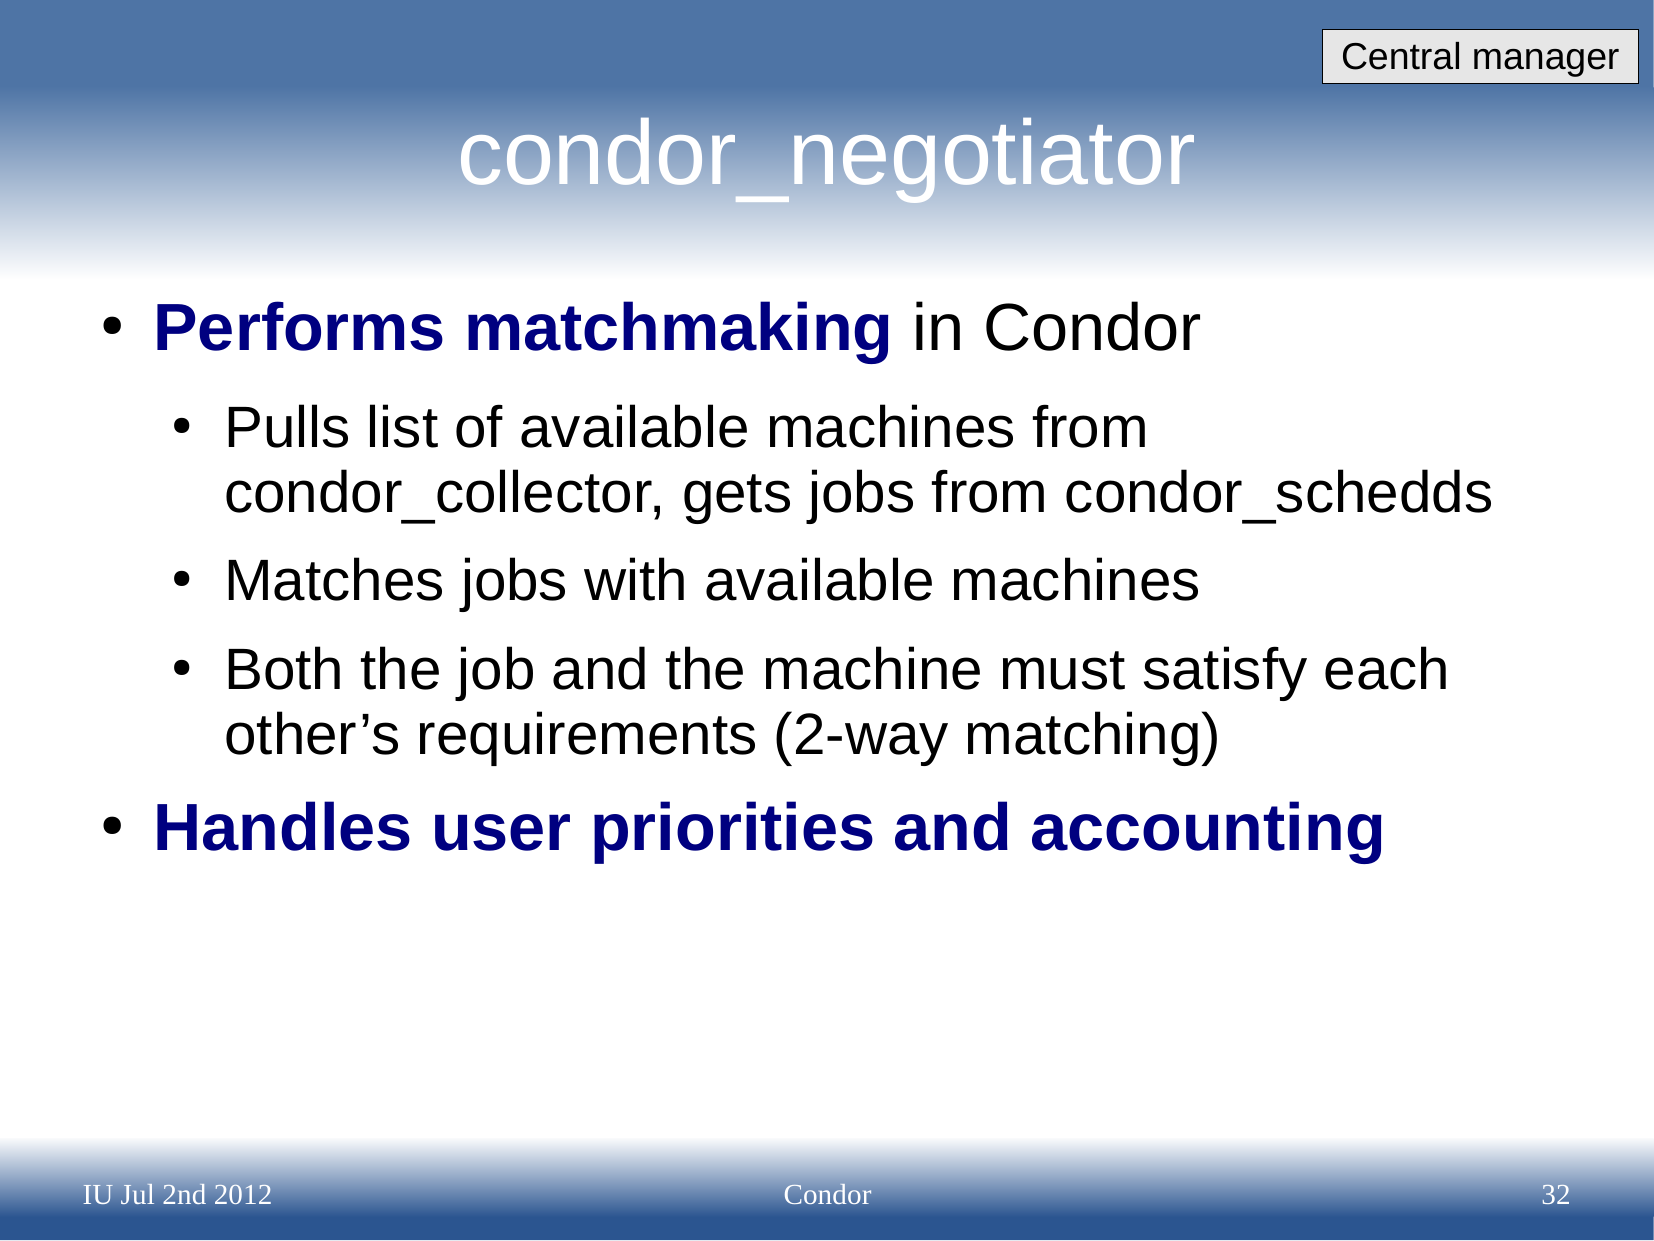

Central manager
# condor_negotiator
Performs matchmaking in Condor
Pulls list of available machines from condor_collector, gets jobs from condor_schedds
Matches jobs with available machines
Both the job and the machine must satisfy each other’s requirements (2-way matching)
Handles user priorities and accounting
IU Jul 2nd 2012
Condor
32